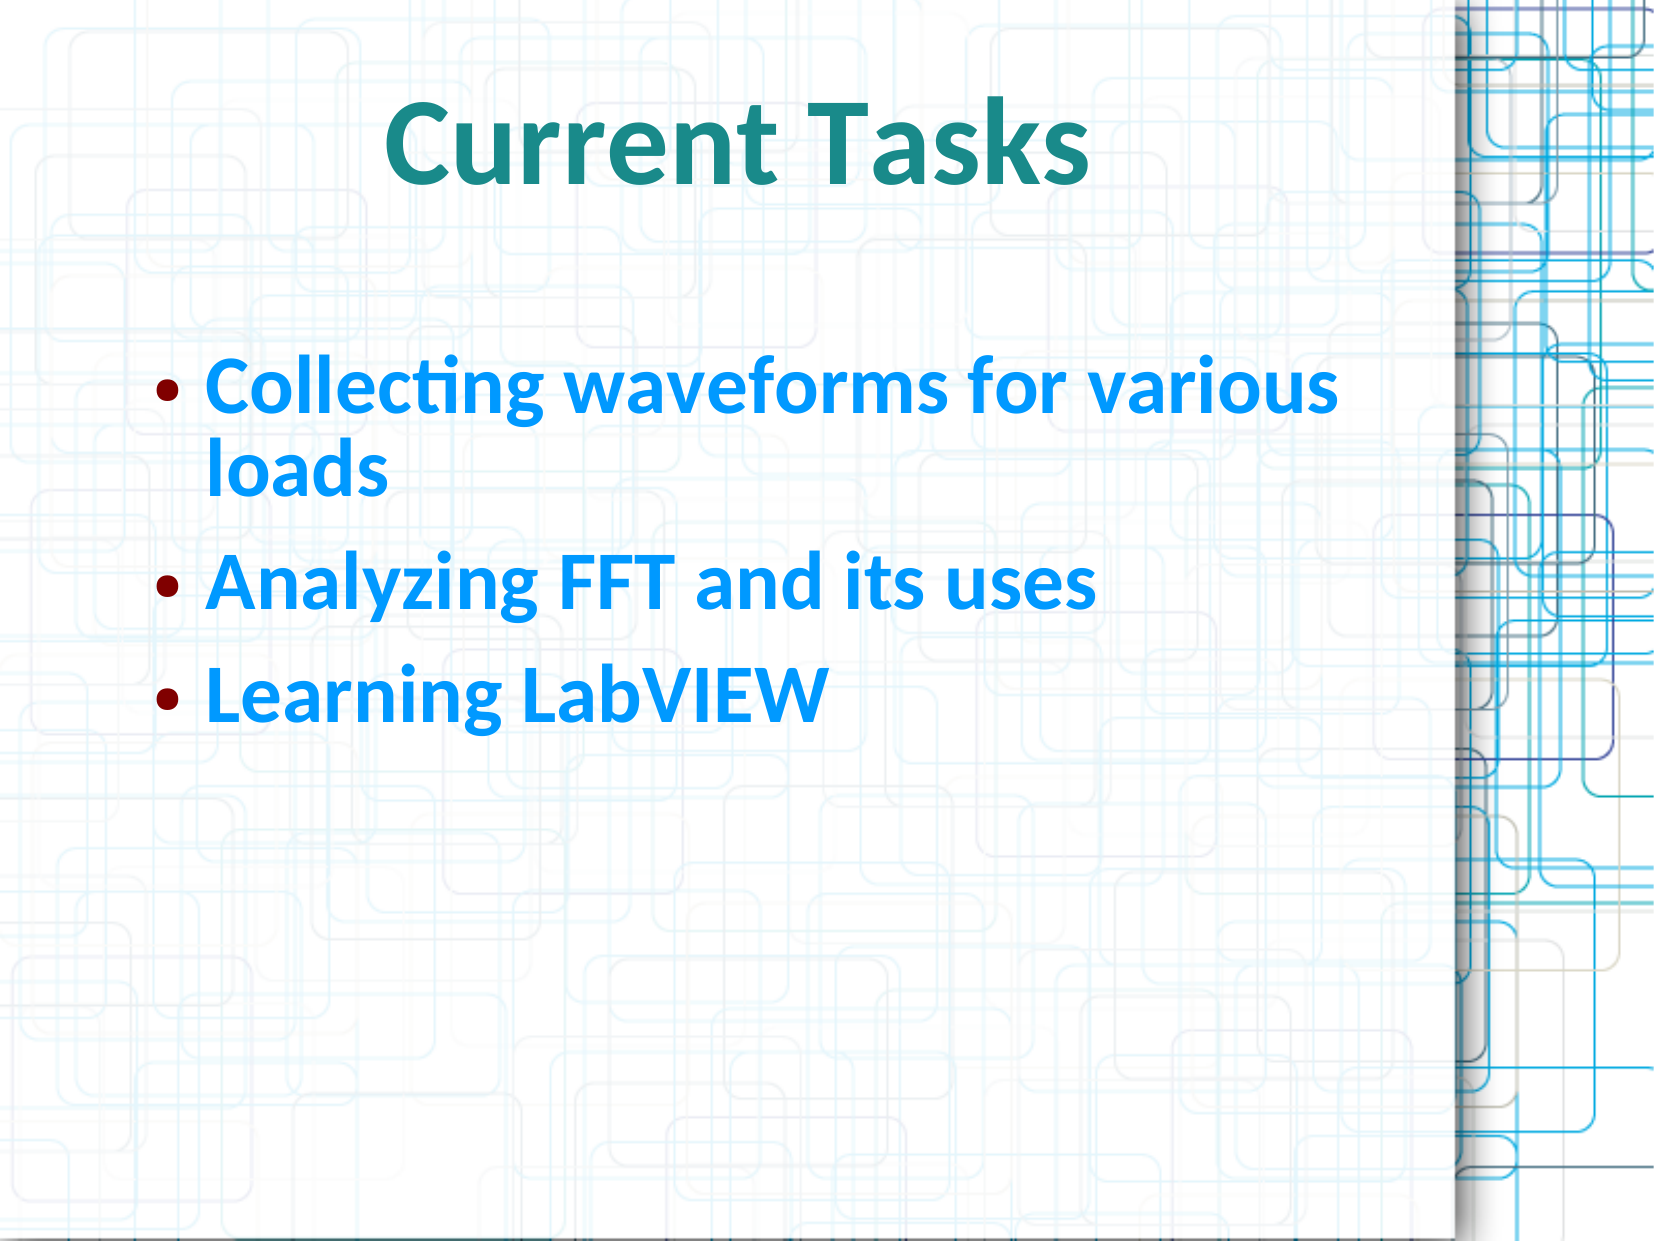

# Current Tasks
Collecting waveforms for various loads
Analyzing FFT and its uses
Learning LabVIEW